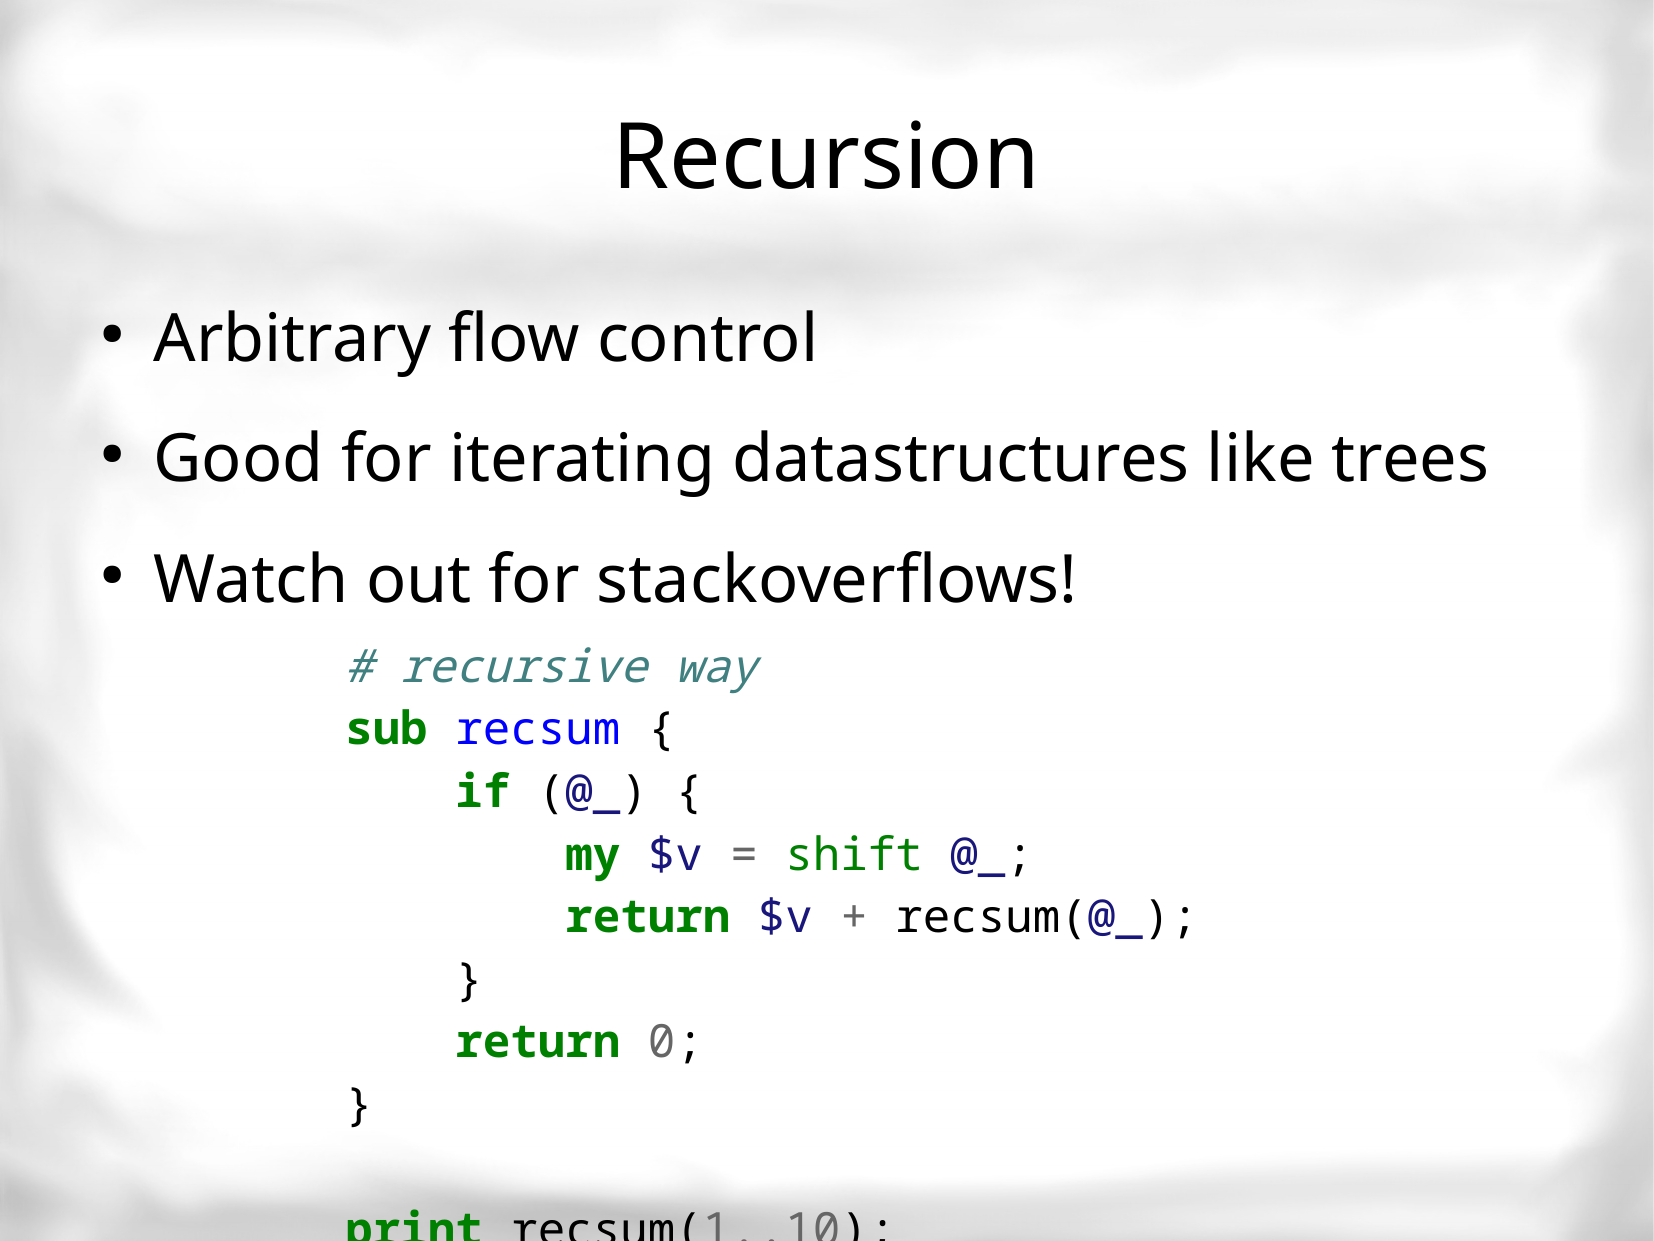

# Recursion
Arbitrary flow control
Good for iterating datastructures like trees
Watch out for stackoverflows!
# recursive way
sub recsum {
 if (@_) {
 my $v = shift @_;
 return $v + recsum(@_);
 }
 return 0;
}
print recsum(1..10);